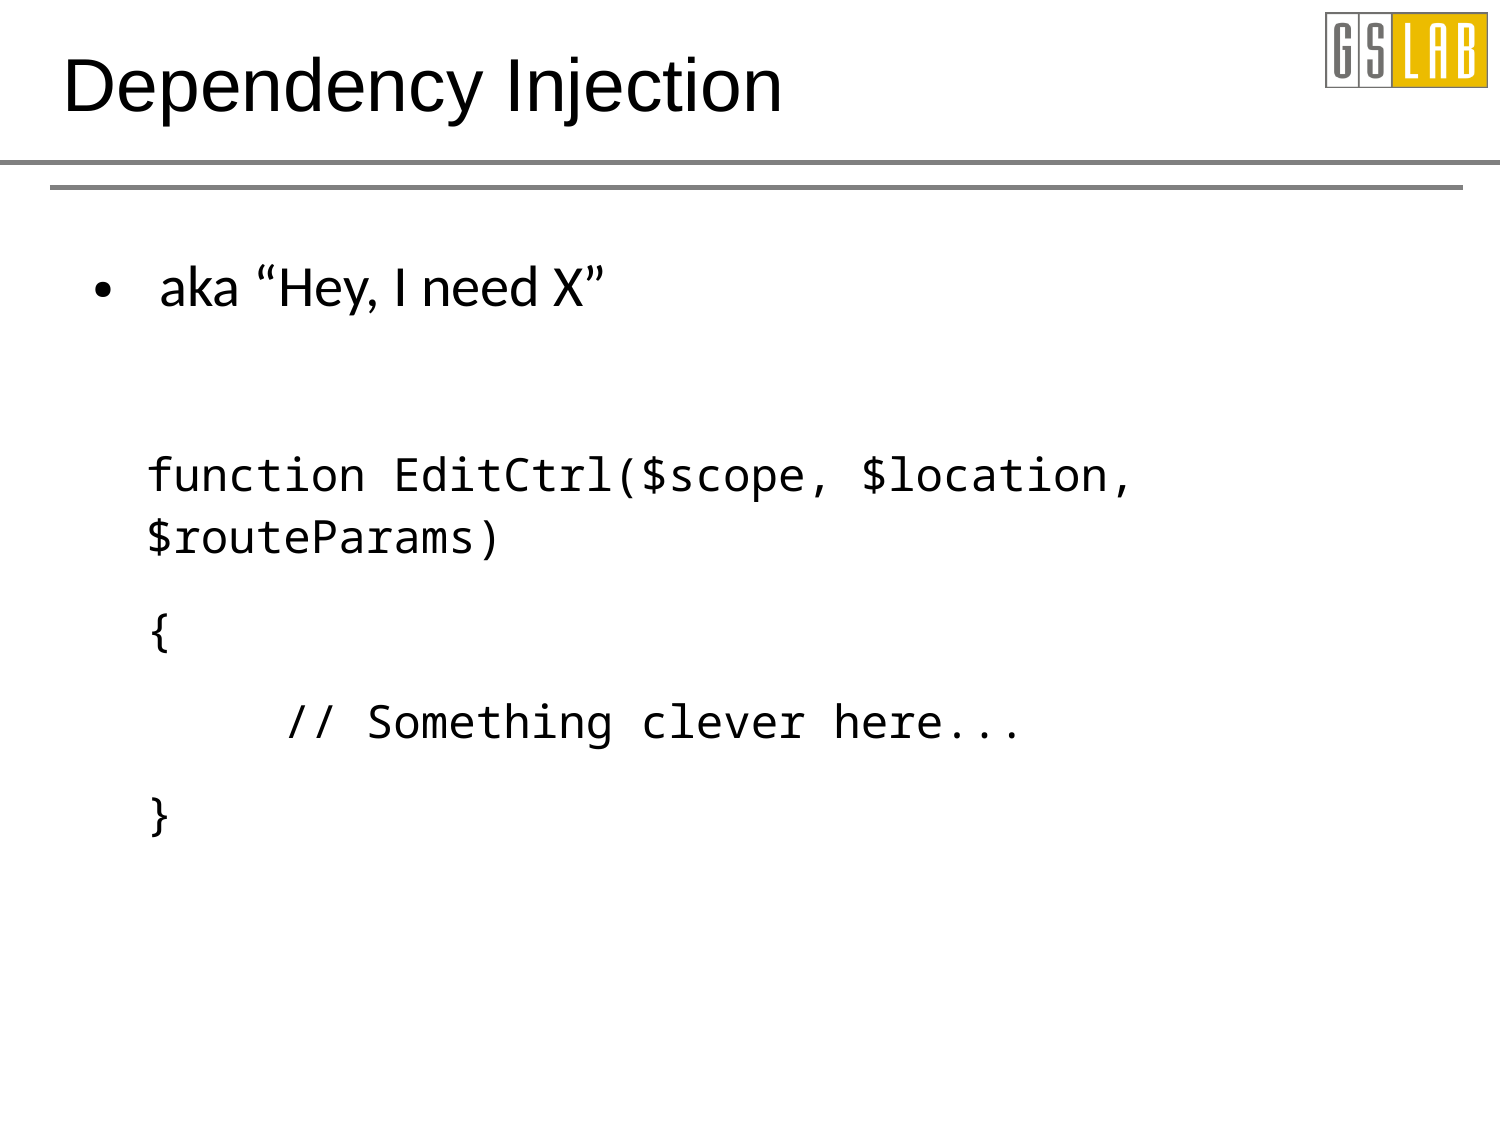

# Dependency Injection
 aka “Hey, I need X”
function EditCtrl($scope, $location, $routeParams)
{
 // Something clever here...
}